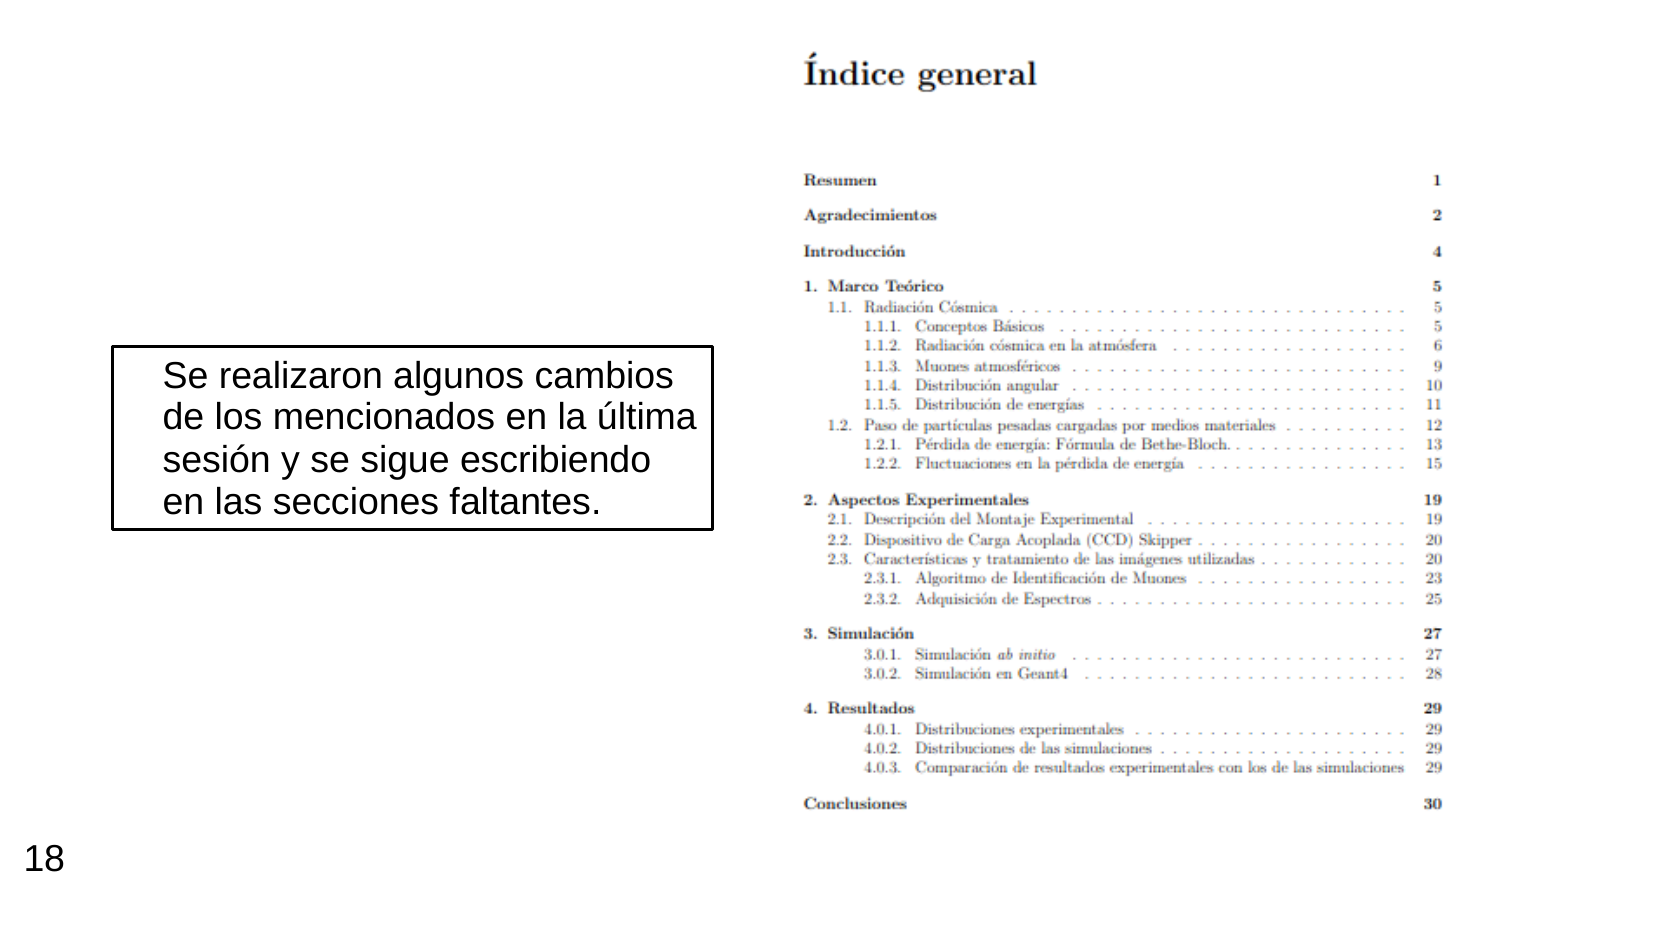

Se realizaron algunos cambios de los mencionados en la última sesión y se sigue escribiendo en las secciones faltantes.